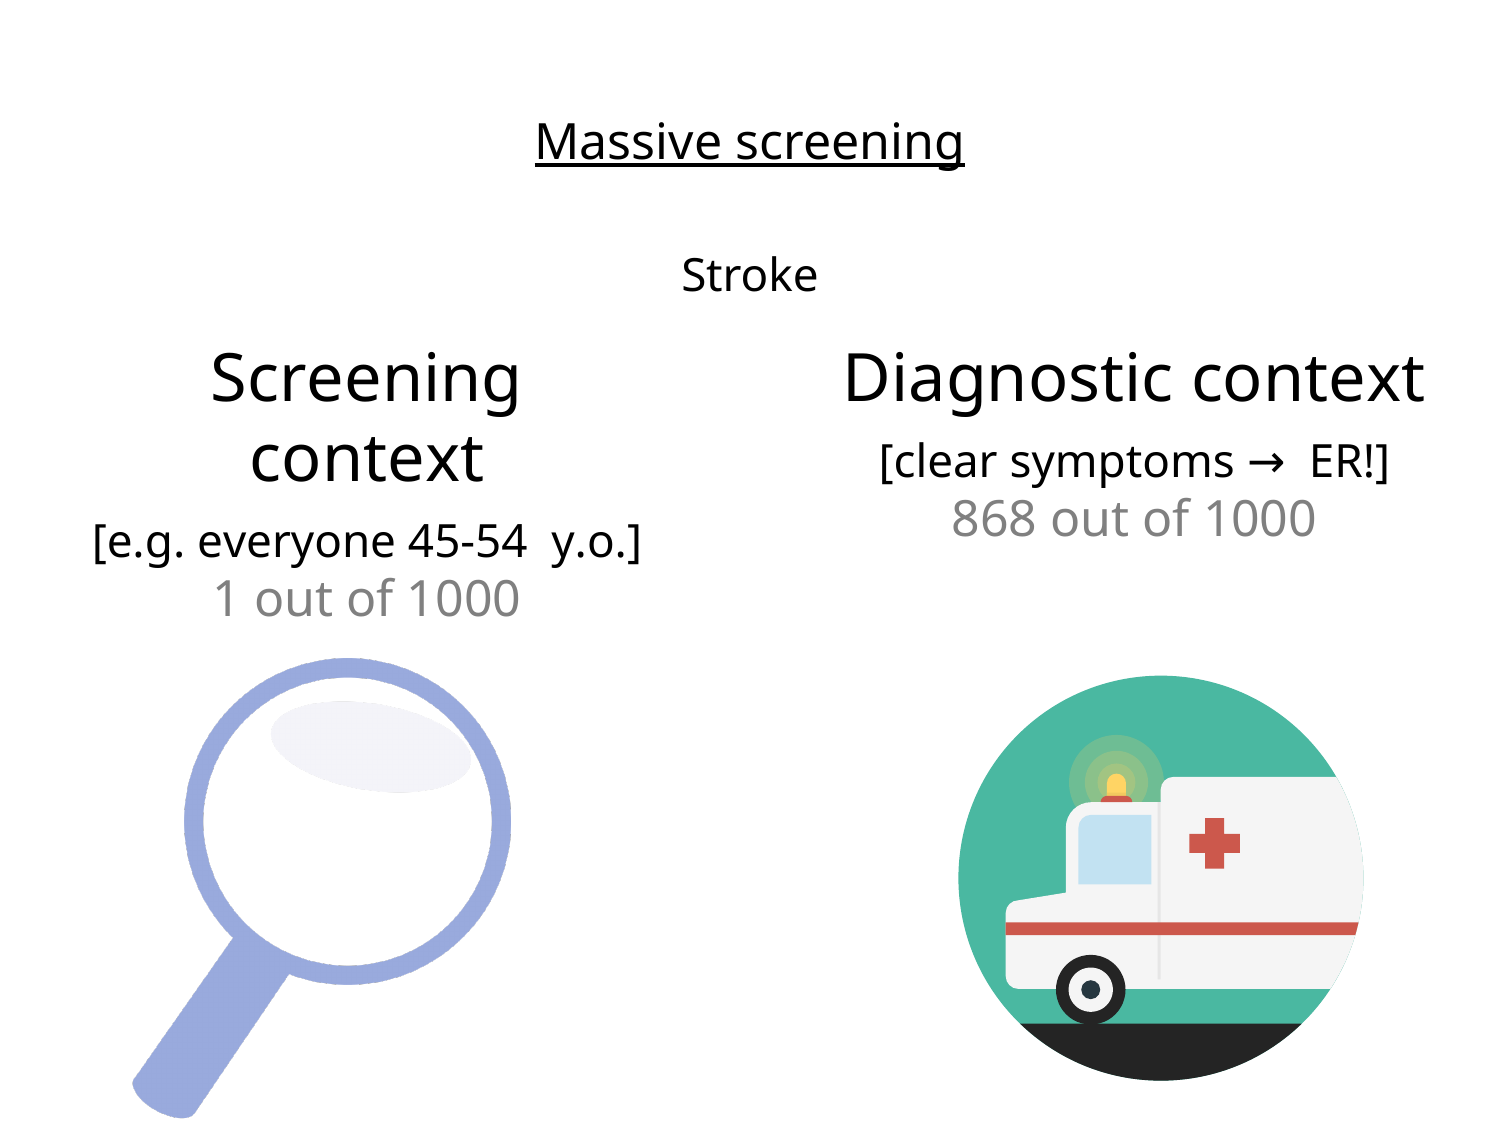

Massive screening
Stroke
Screening context
[e.g. everyone 45-54 y.o.]
1 out of 1000
Diagnostic context
[clear symptoms → ER!]
868 out of 1000